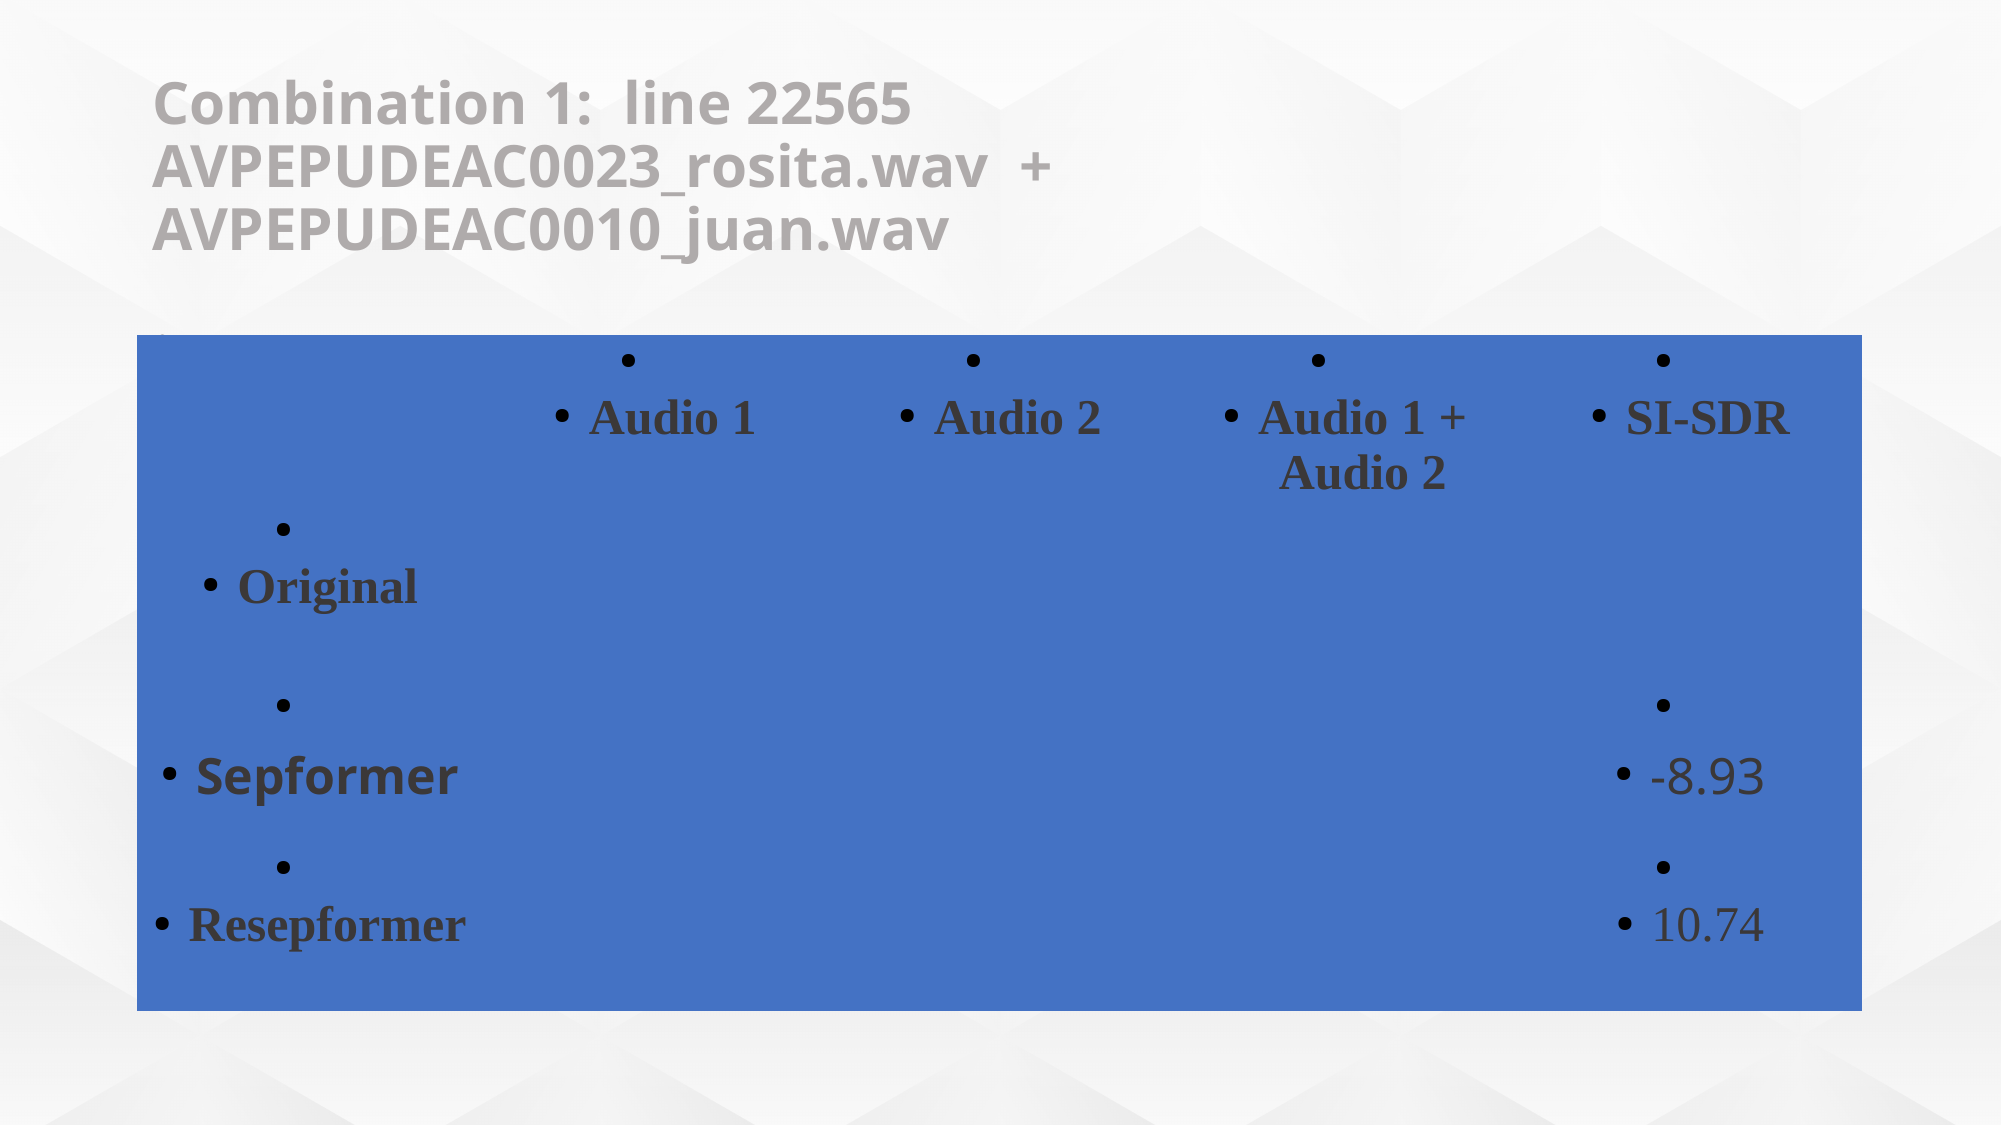

# Combination 1: line 22565 AVPEPUDEAC0023_rosita.wav + AVPEPUDEAC0010_juan.wav
| | Audio 1 | Audio 2 | Audio 1 + Audio 2 | SI-SDR |
| --- | --- | --- | --- | --- |
| Original | | | | |
| Sepformer | | | | -8.93 |
| Resepformer | | | | 10.74 |